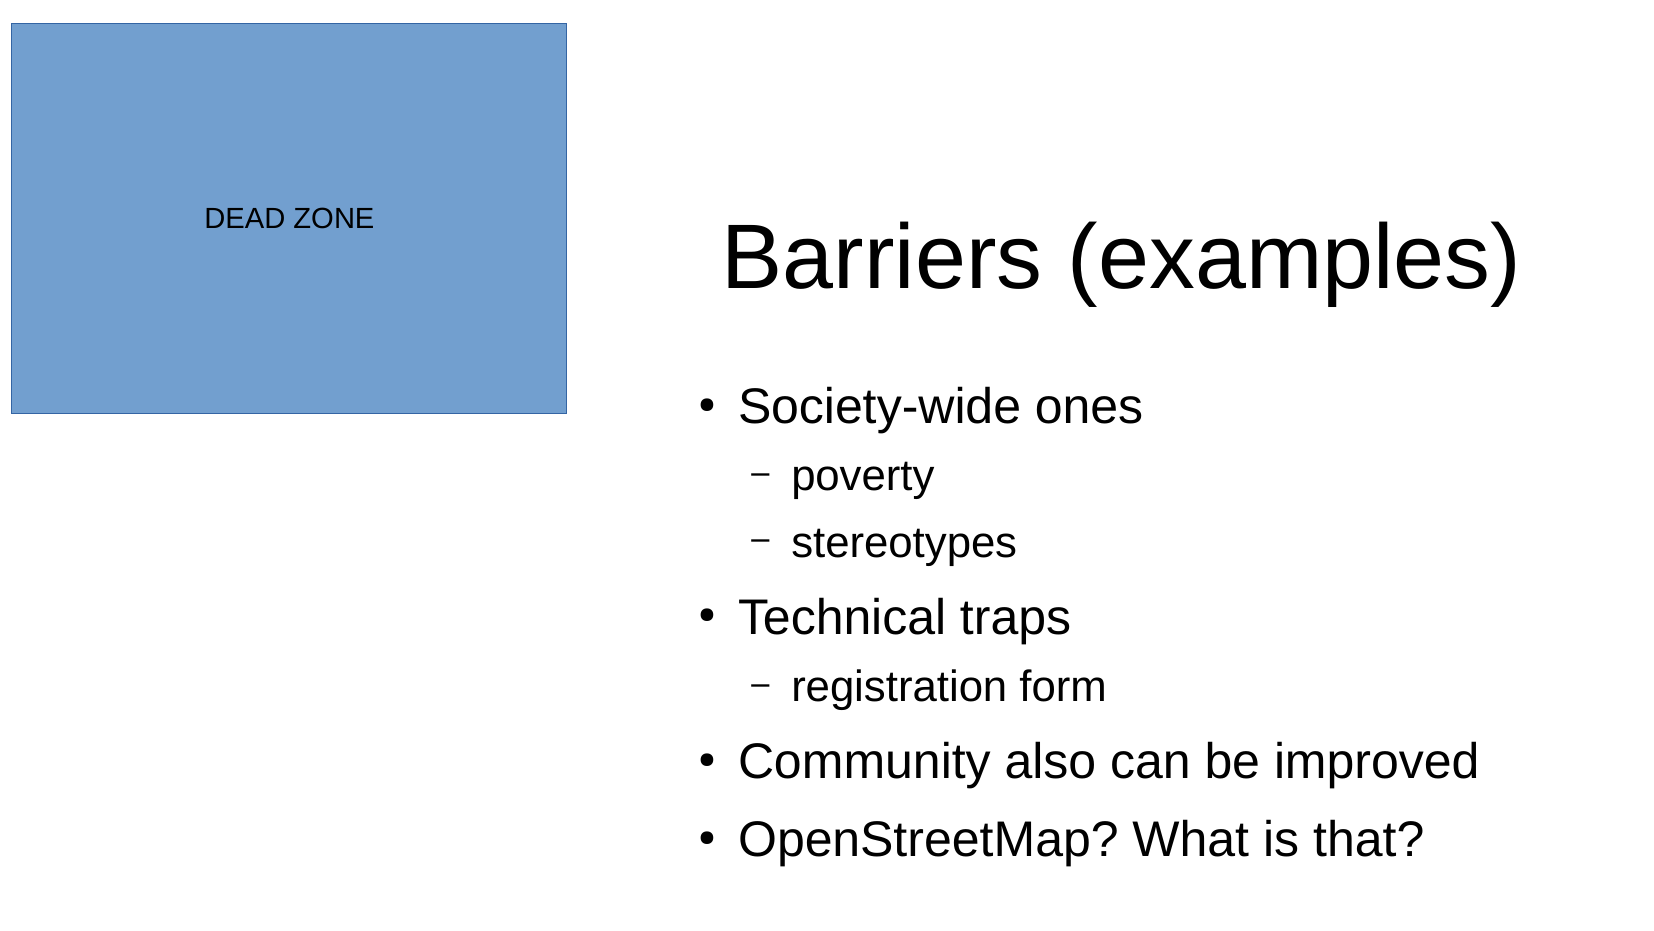

# Barriers (examples)
Society-wide ones
poverty
stereotypes
Technical traps
registration form
Community also can be improved
OpenStreetMap? What is that?